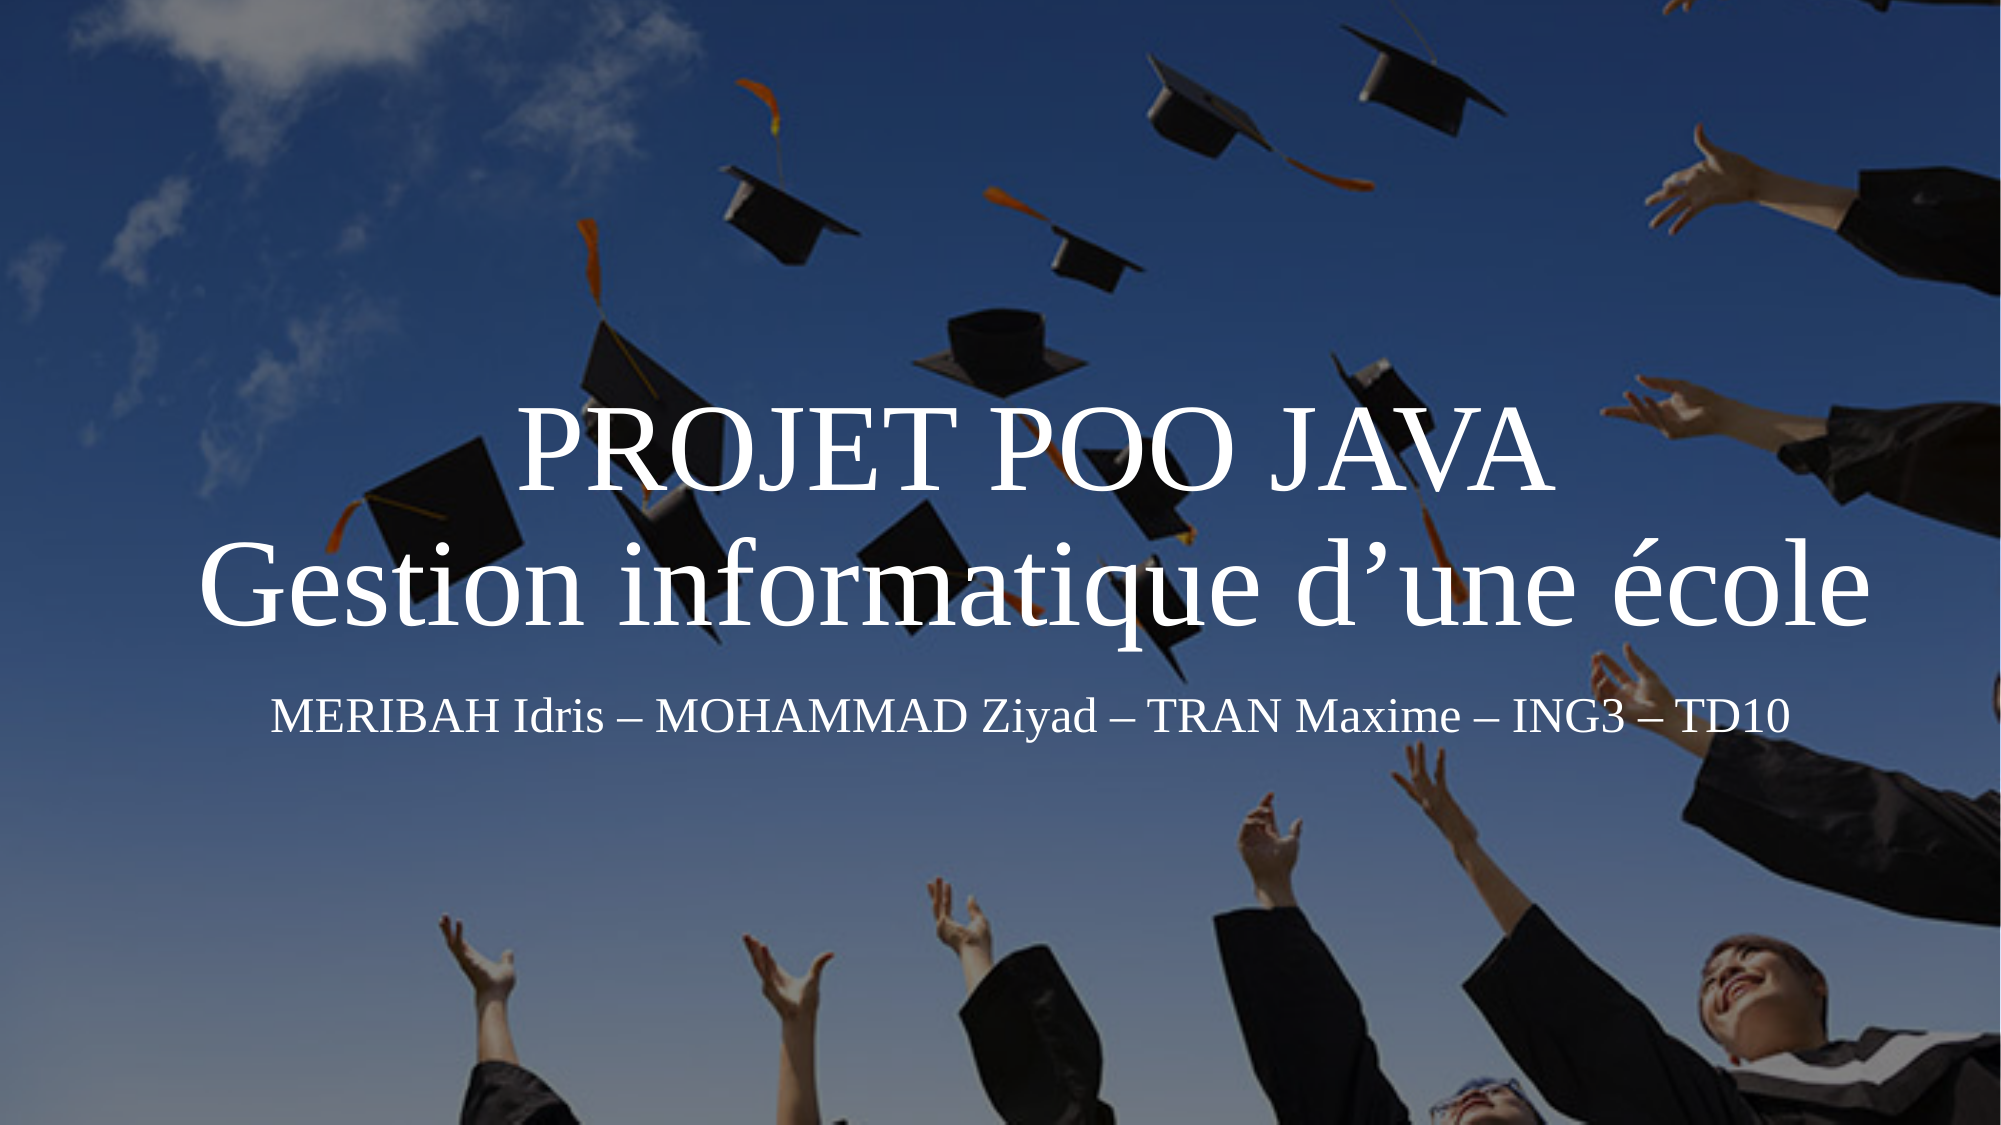

# PROJET POO JAVA Gestion informatique d’une école
MERIBAH Idris – MOHAMMAD Ziyad – TRAN Maxime – ING3 – TD10